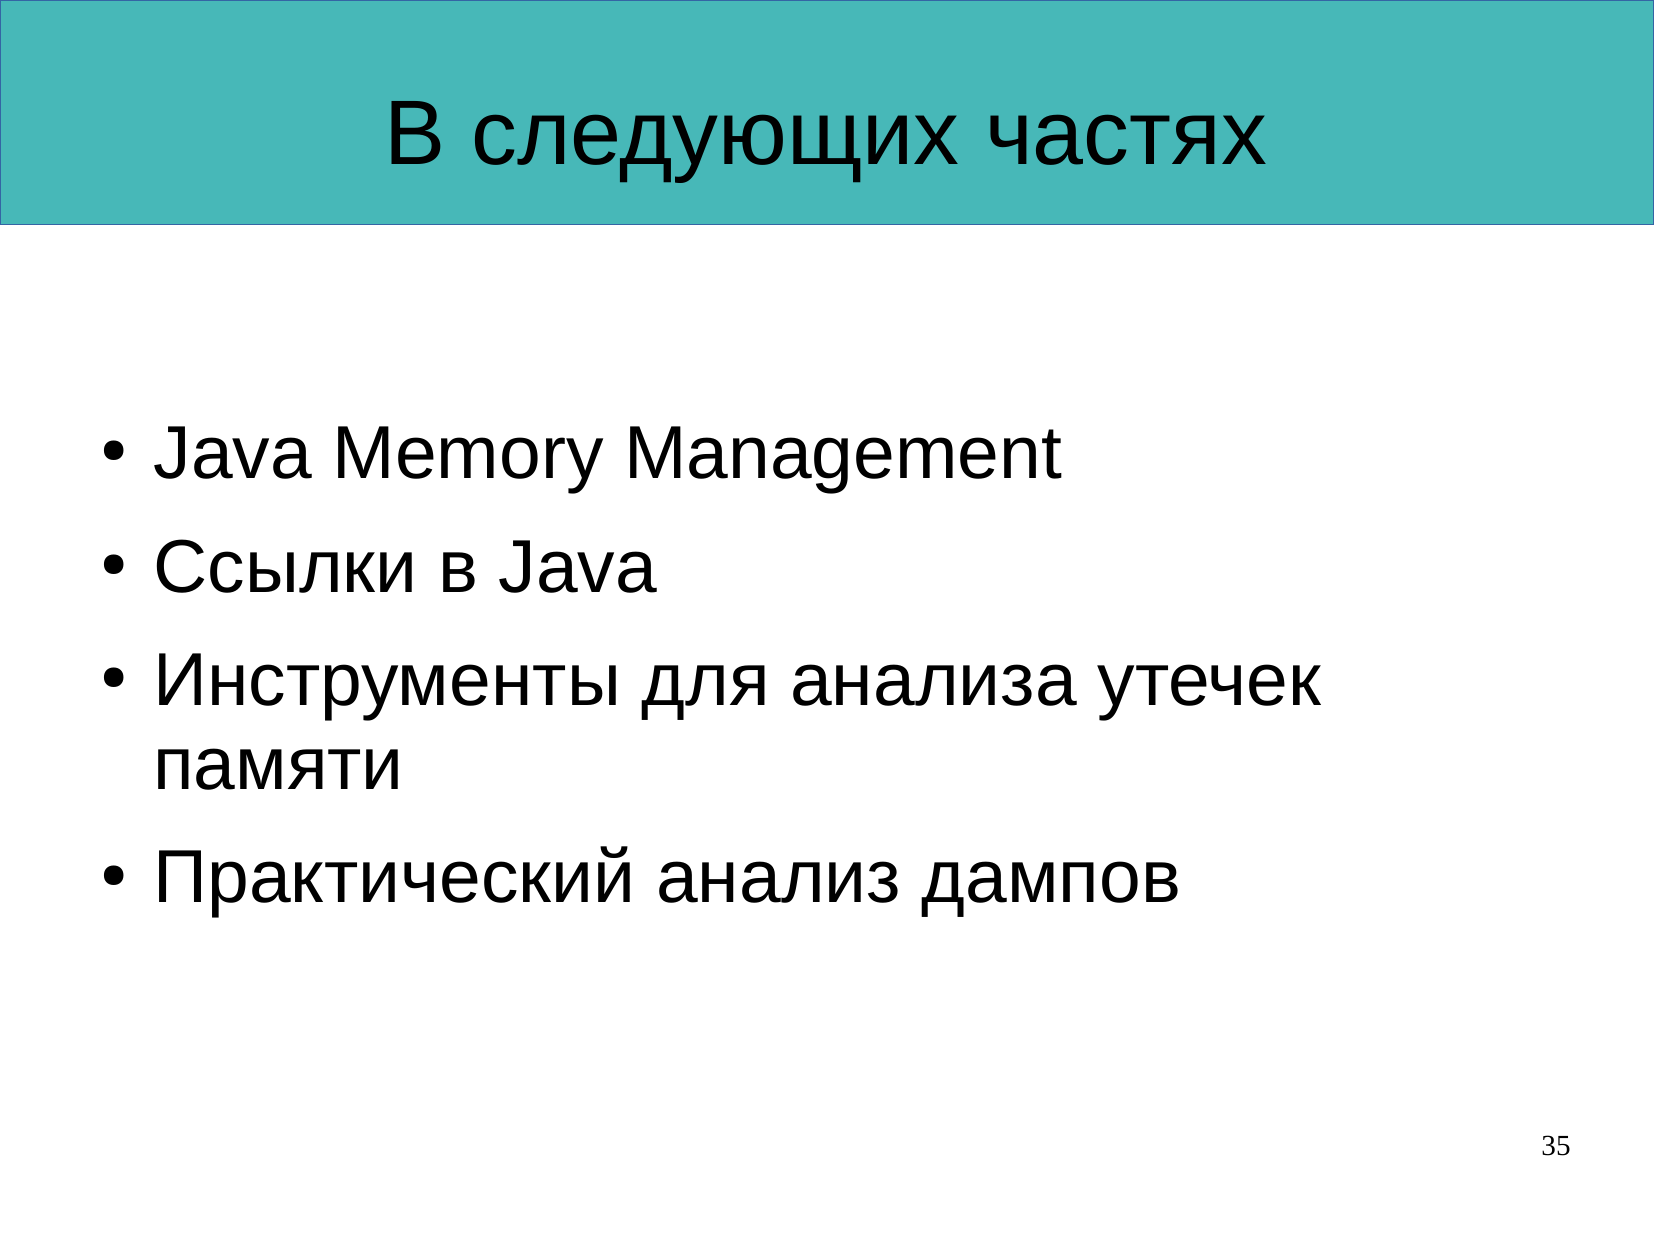

# В следующих частях
Java Memory Management
Ссылки в Java
Инструменты для анализа утечек памяти
Практический анализ дампов
35